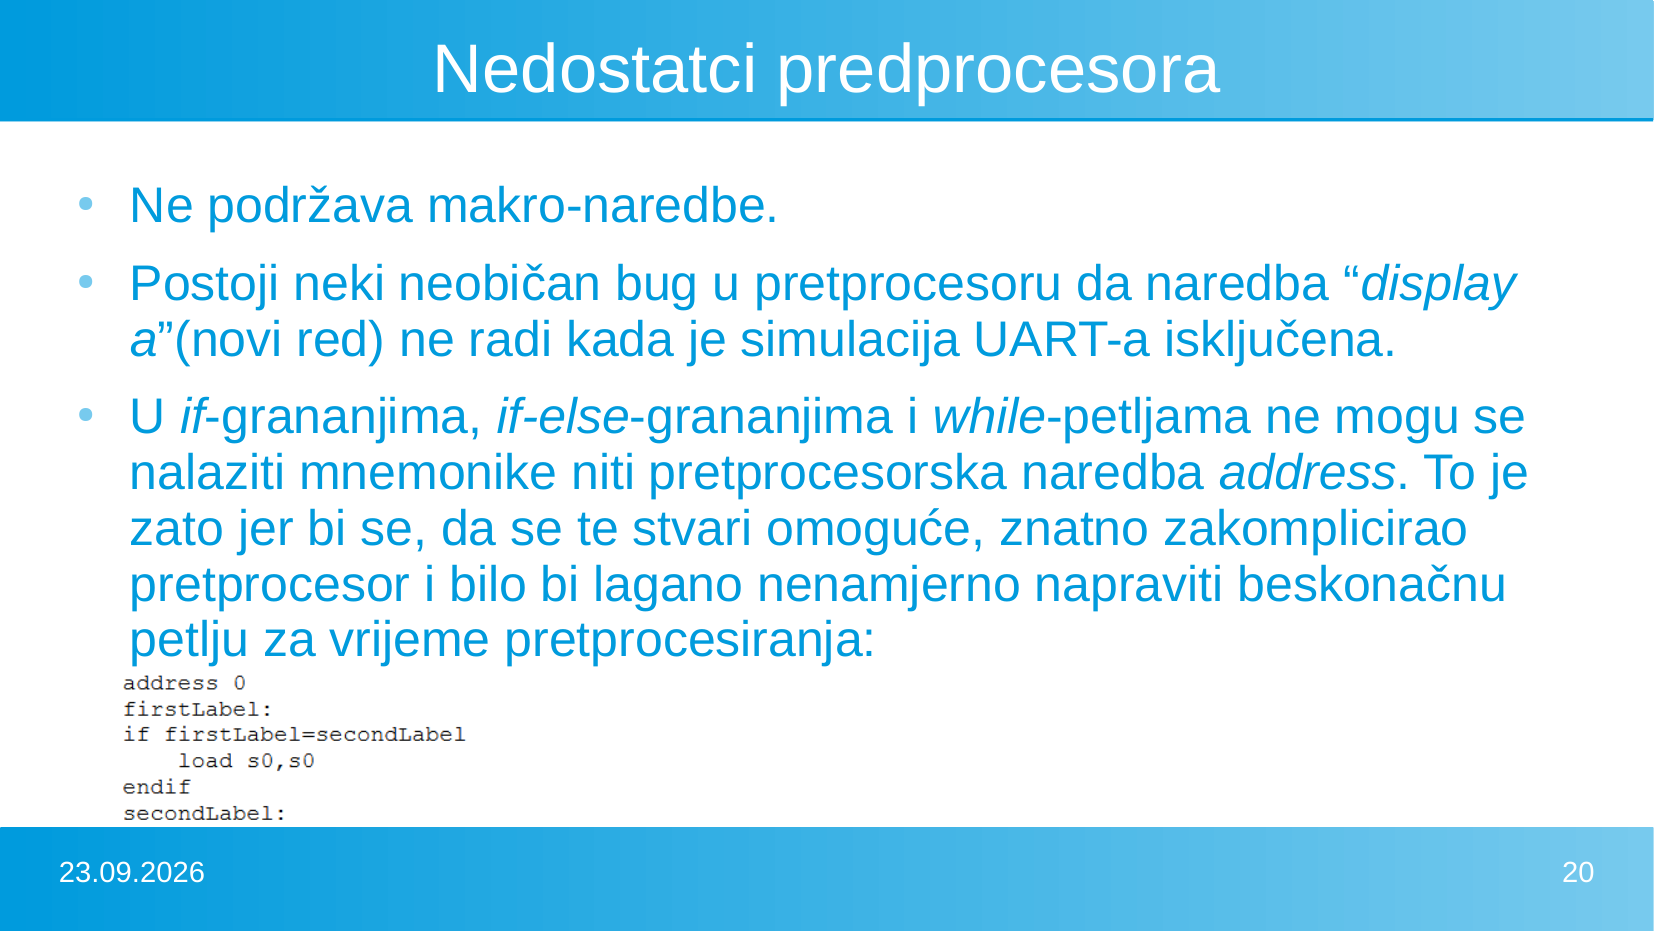

# Nedostatci predprocesora
Ne podržava makro-naredbe.
Postoji neki neobičan bug u pretprocesoru da naredba “display a”(novi red) ne radi kada je simulacija UART-a isključena.
U if-grananjima, if-else-grananjima i while-petljama ne mogu se nalaziti mnemonike niti pretprocesorska naredba address. To je zato jer bi se, da se te stvari omoguće, znatno zakomplicirao pretprocesor i bilo bi lagano nenamjerno napraviti beskonačnu petlju za vrijeme pretprocesiranja:
20